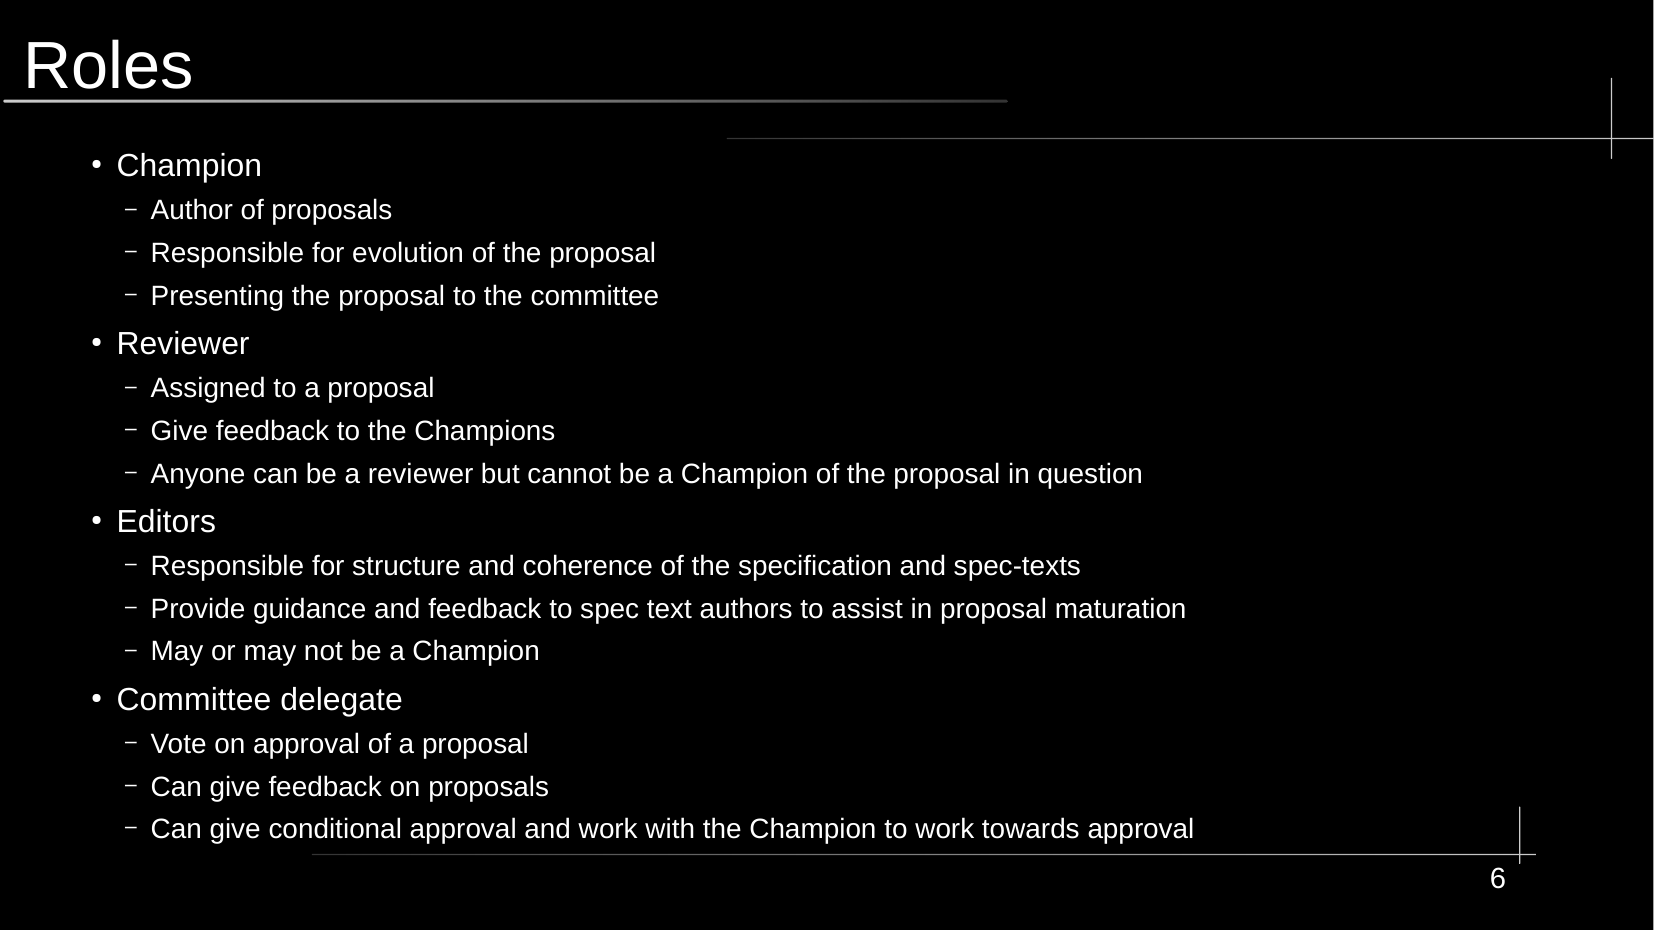

# Roles
Champion
Author of proposals
Responsible for evolution of the proposal
Presenting the proposal to the committee
Reviewer
Assigned to a proposal
Give feedback to the Champions
Anyone can be a reviewer but cannot be a Champion of the proposal in question
Editors
Responsible for structure and coherence of the specification and spec-texts
Provide guidance and feedback to spec text authors to assist in proposal maturation
May or may not be a Champion
Committee delegate
Vote on approval of a proposal
Can give feedback on proposals
Can give conditional approval and work with the Champion to work towards approval
6